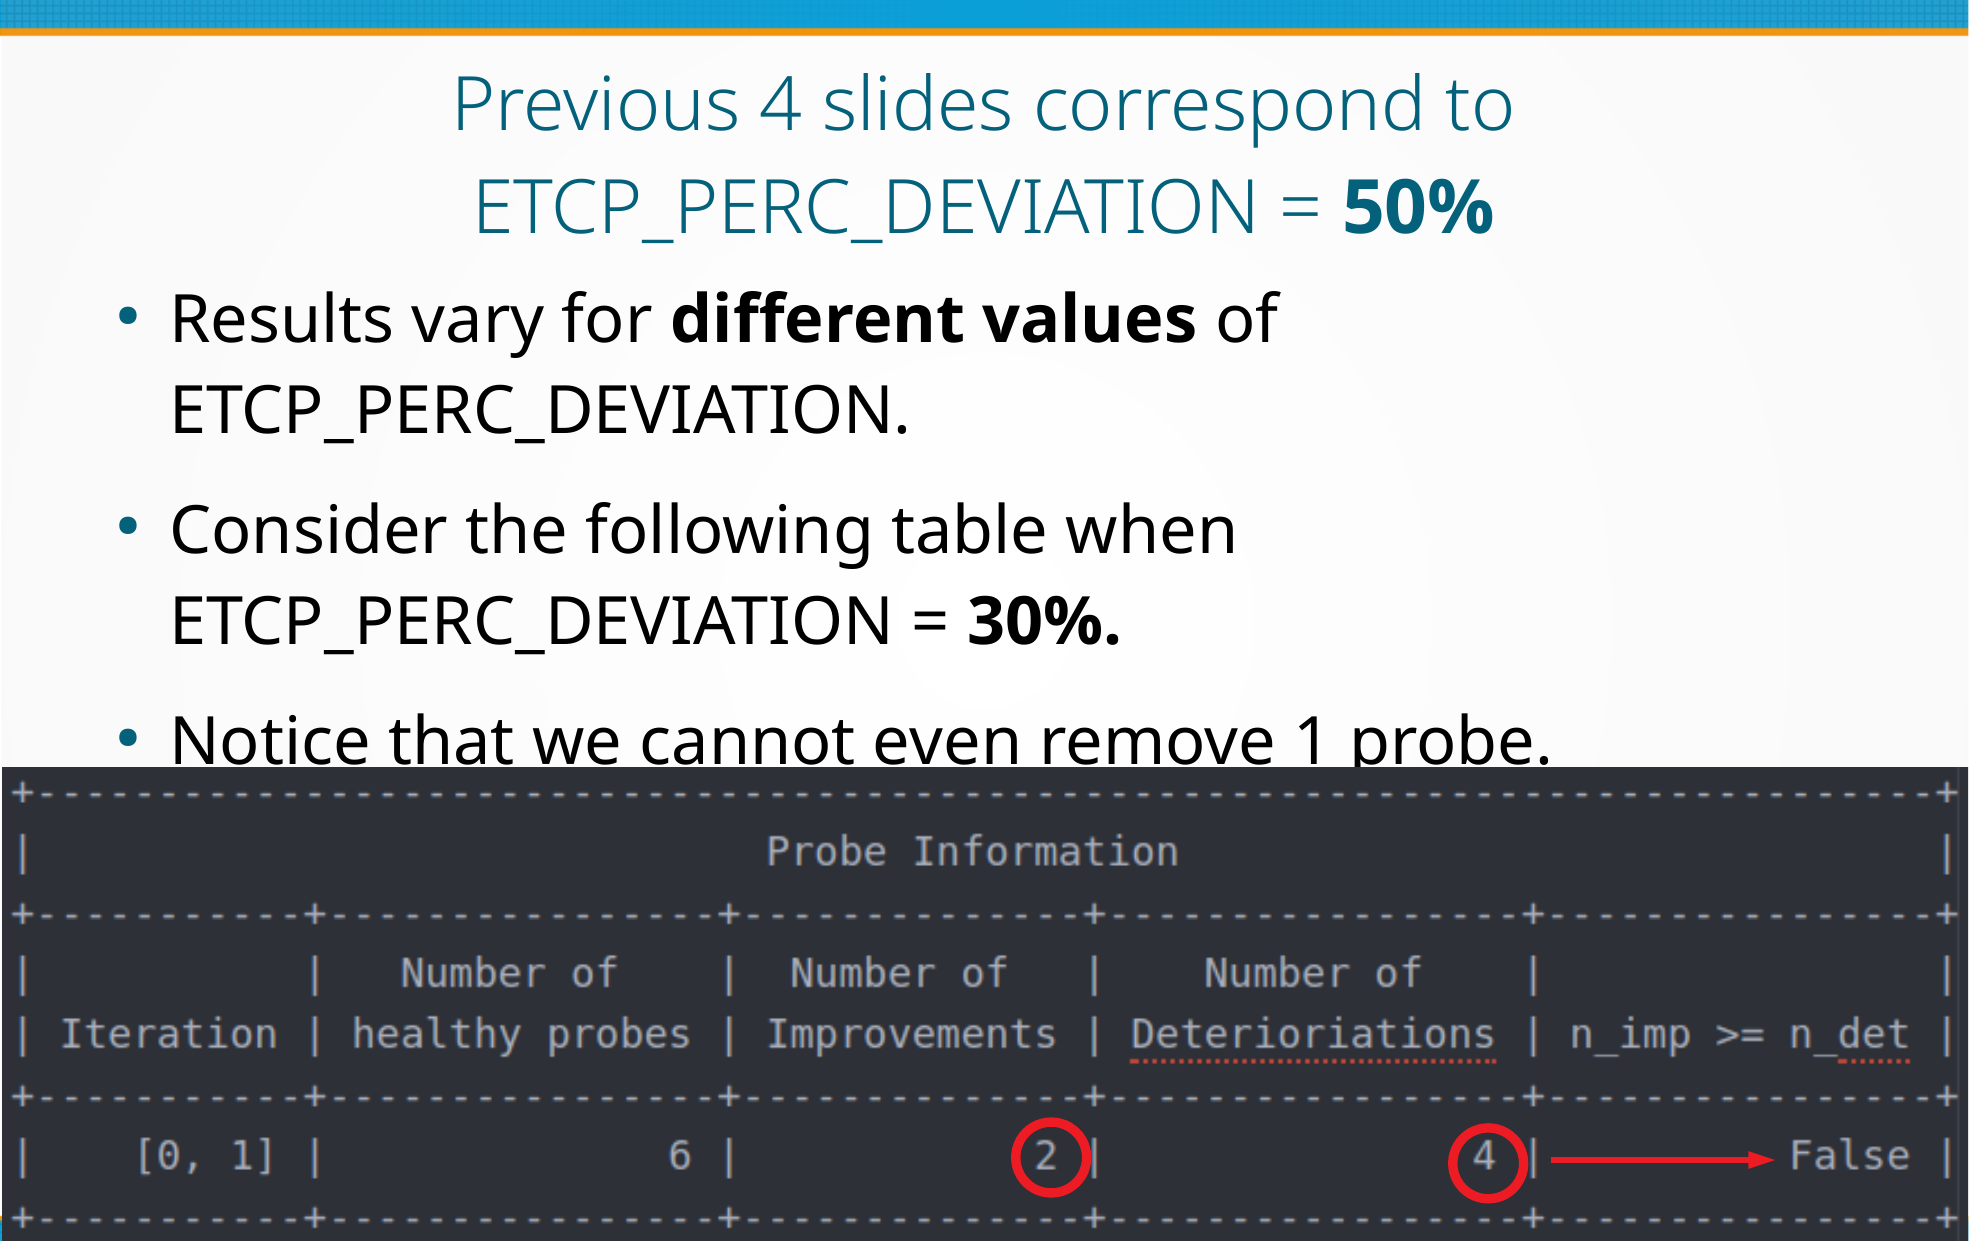

# Previous 4 slides correspond to ETCP_PERC_DEVIATION = 50%
Results vary for different values of ETCP_PERC_DEVIATION.
Consider the following table when ETCP_PERC_DEVIATION = 30%.
Notice that we cannot even remove 1 probe.